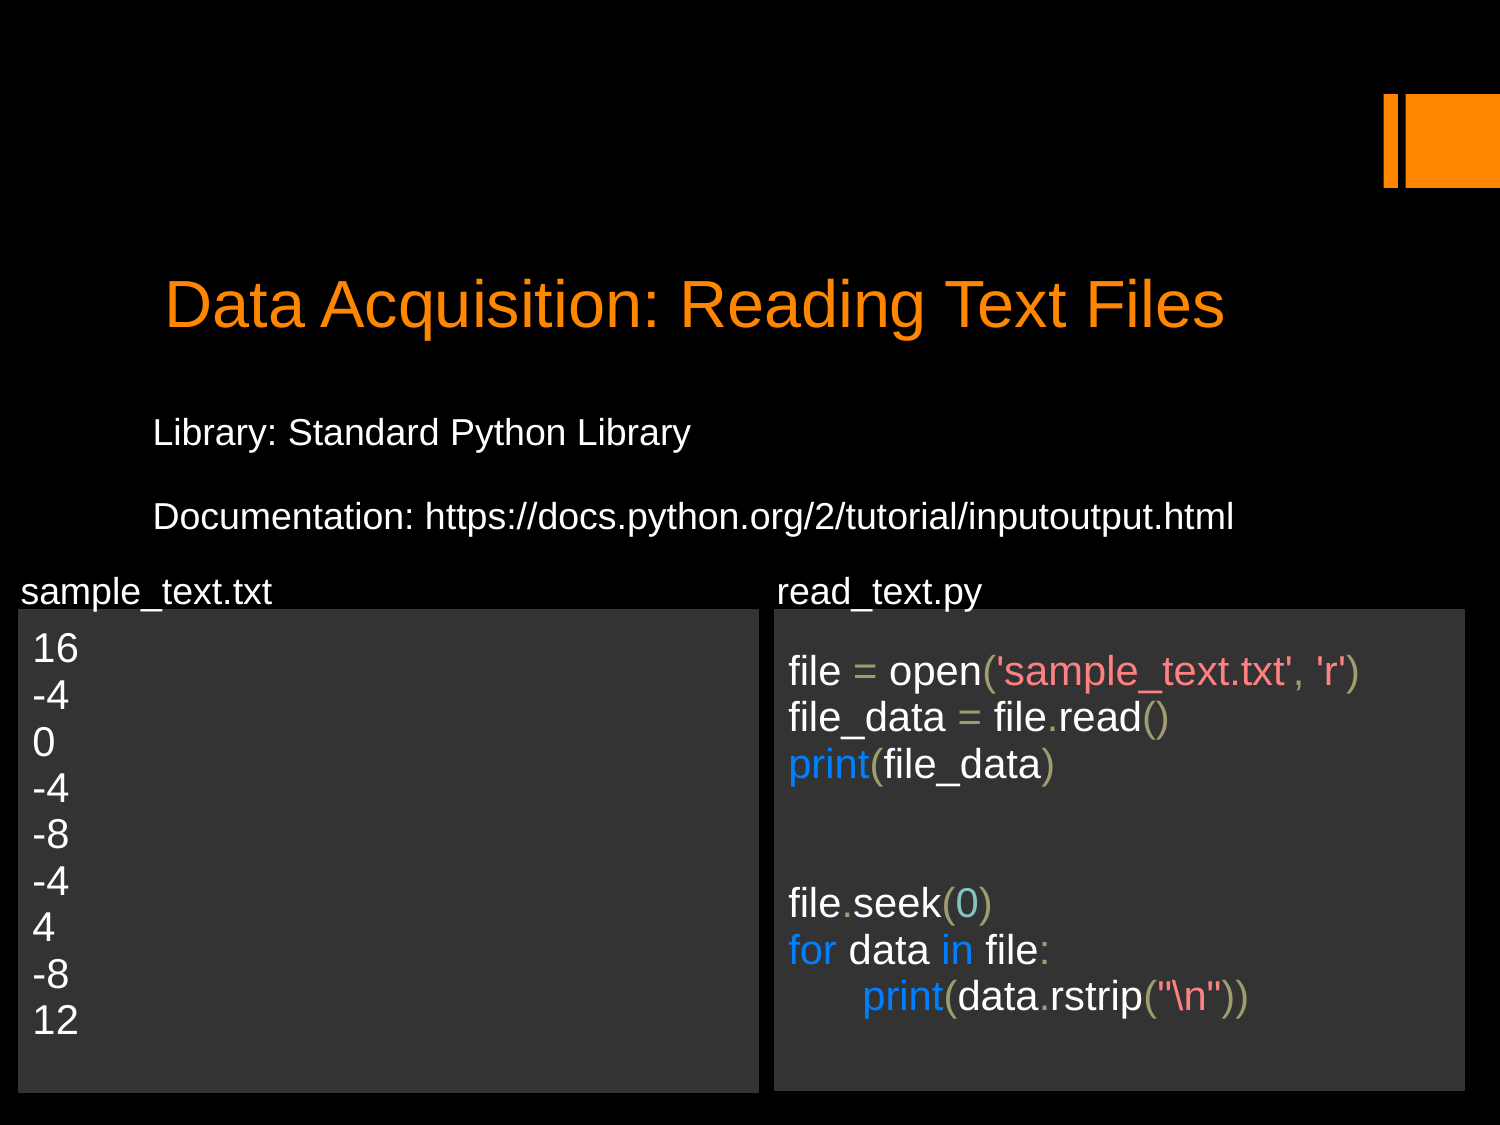

# Data Acquisition: Reading Text Files
Library: Standard Python Library
Documentation: https://docs.python.org/2/tutorial/inputoutput.html
sample_text.txt
read_text.py
file = open('sample_text.txt', 'r')
file_data = file.read()
print(file_data)
file.seek(0)
for data in file:
	print(data.rstrip("\n"))
16
-4
0
-4
-8
-4
4
-8
12